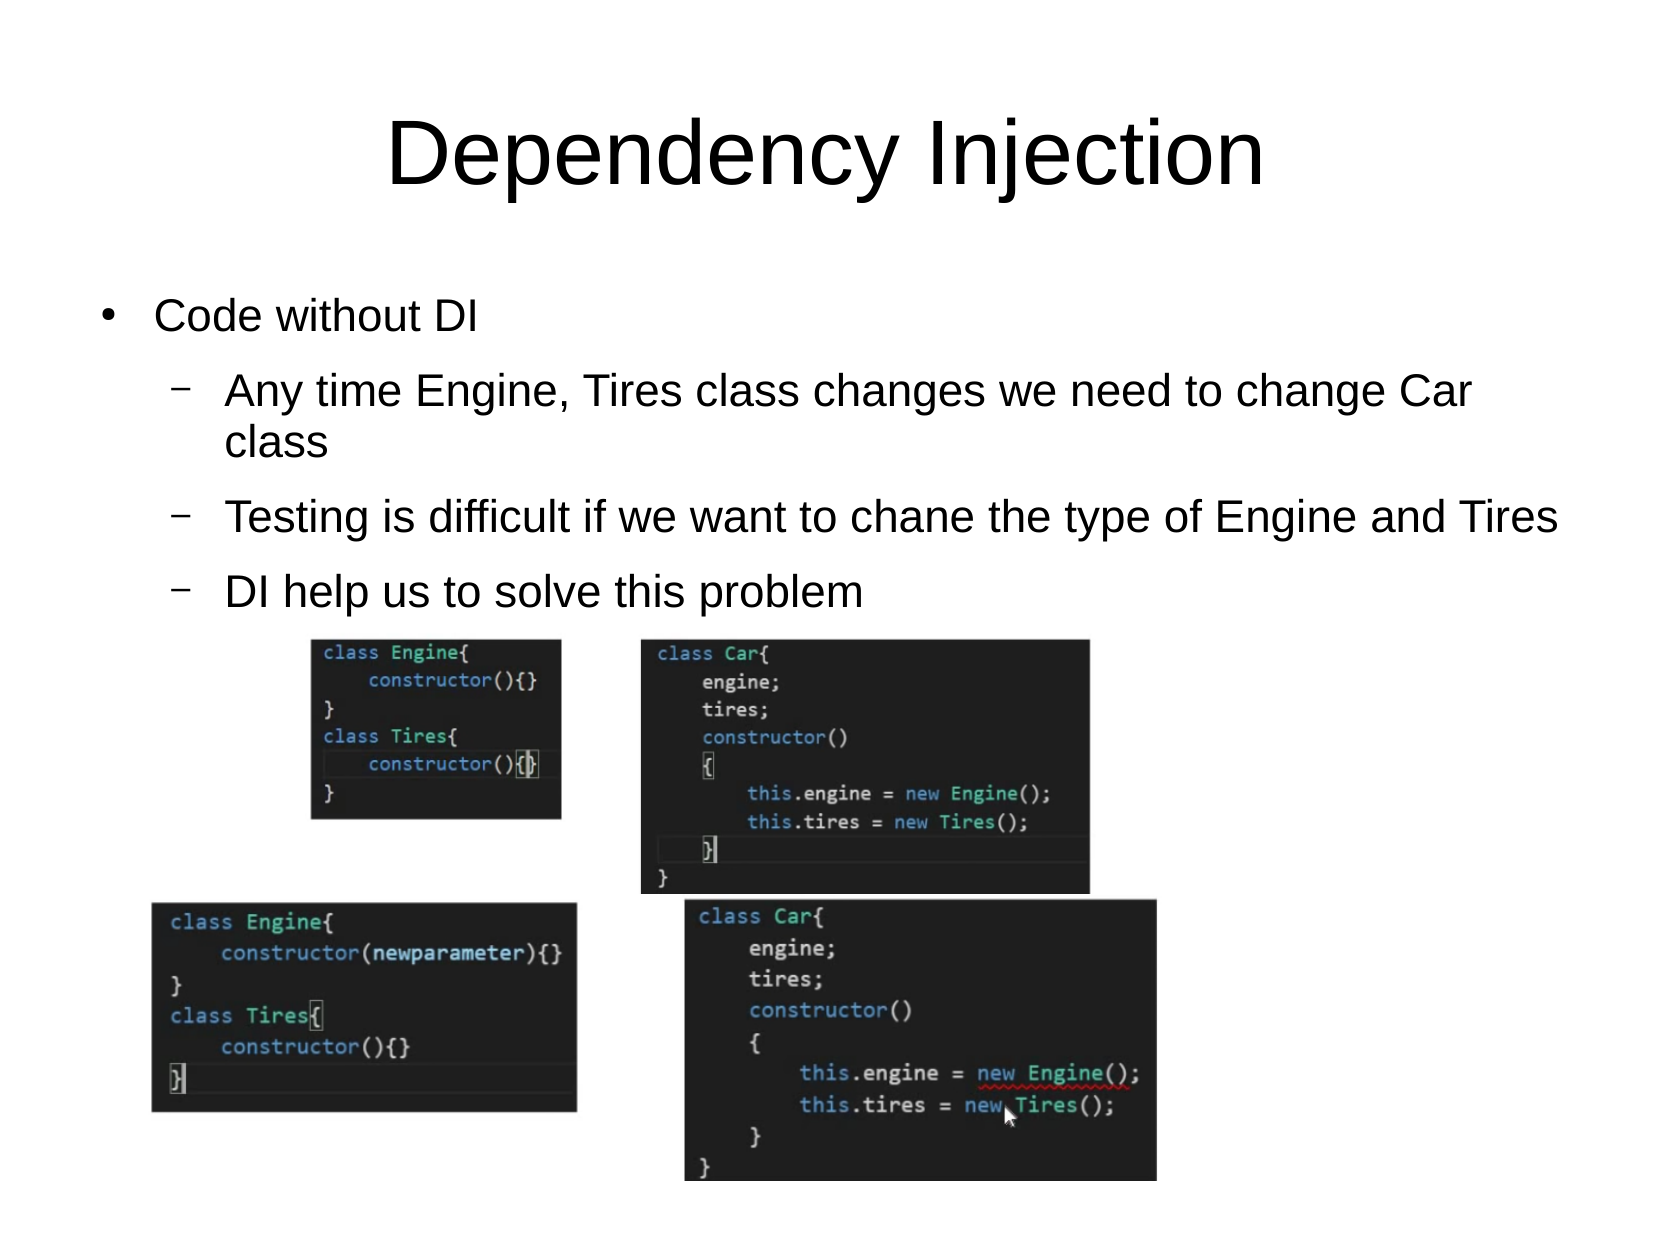

# Dependency Injection
Code without DI
Any time Engine, Tires class changes we need to change Car class
Testing is difficult if we want to chane the type of Engine and Tires
DI help us to solve this problem